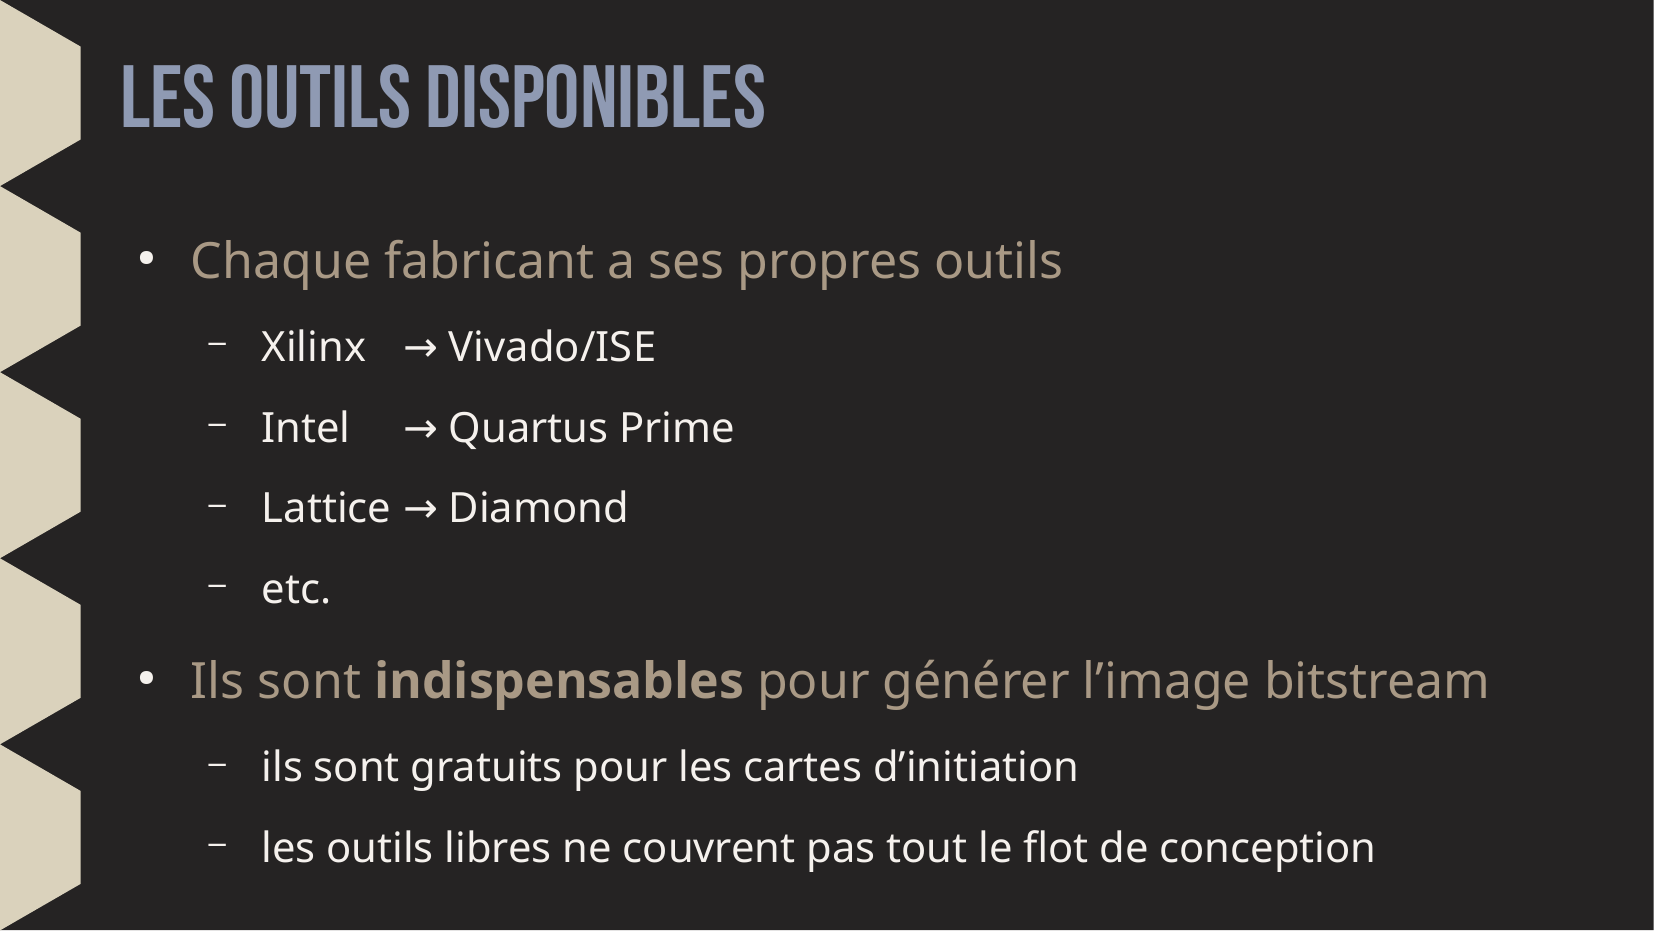

# Les outils disponibles
Chaque fabricant a ses propres outils
Xilinx	→ Vivado/ISE
Intel	→ Quartus Prime
Lattice	→ Diamond
etc.
Ils sont indispensables pour générer l’image bitstream
ils sont gratuits pour les cartes d’initiation
les outils libres ne couvrent pas tout le flot de conception